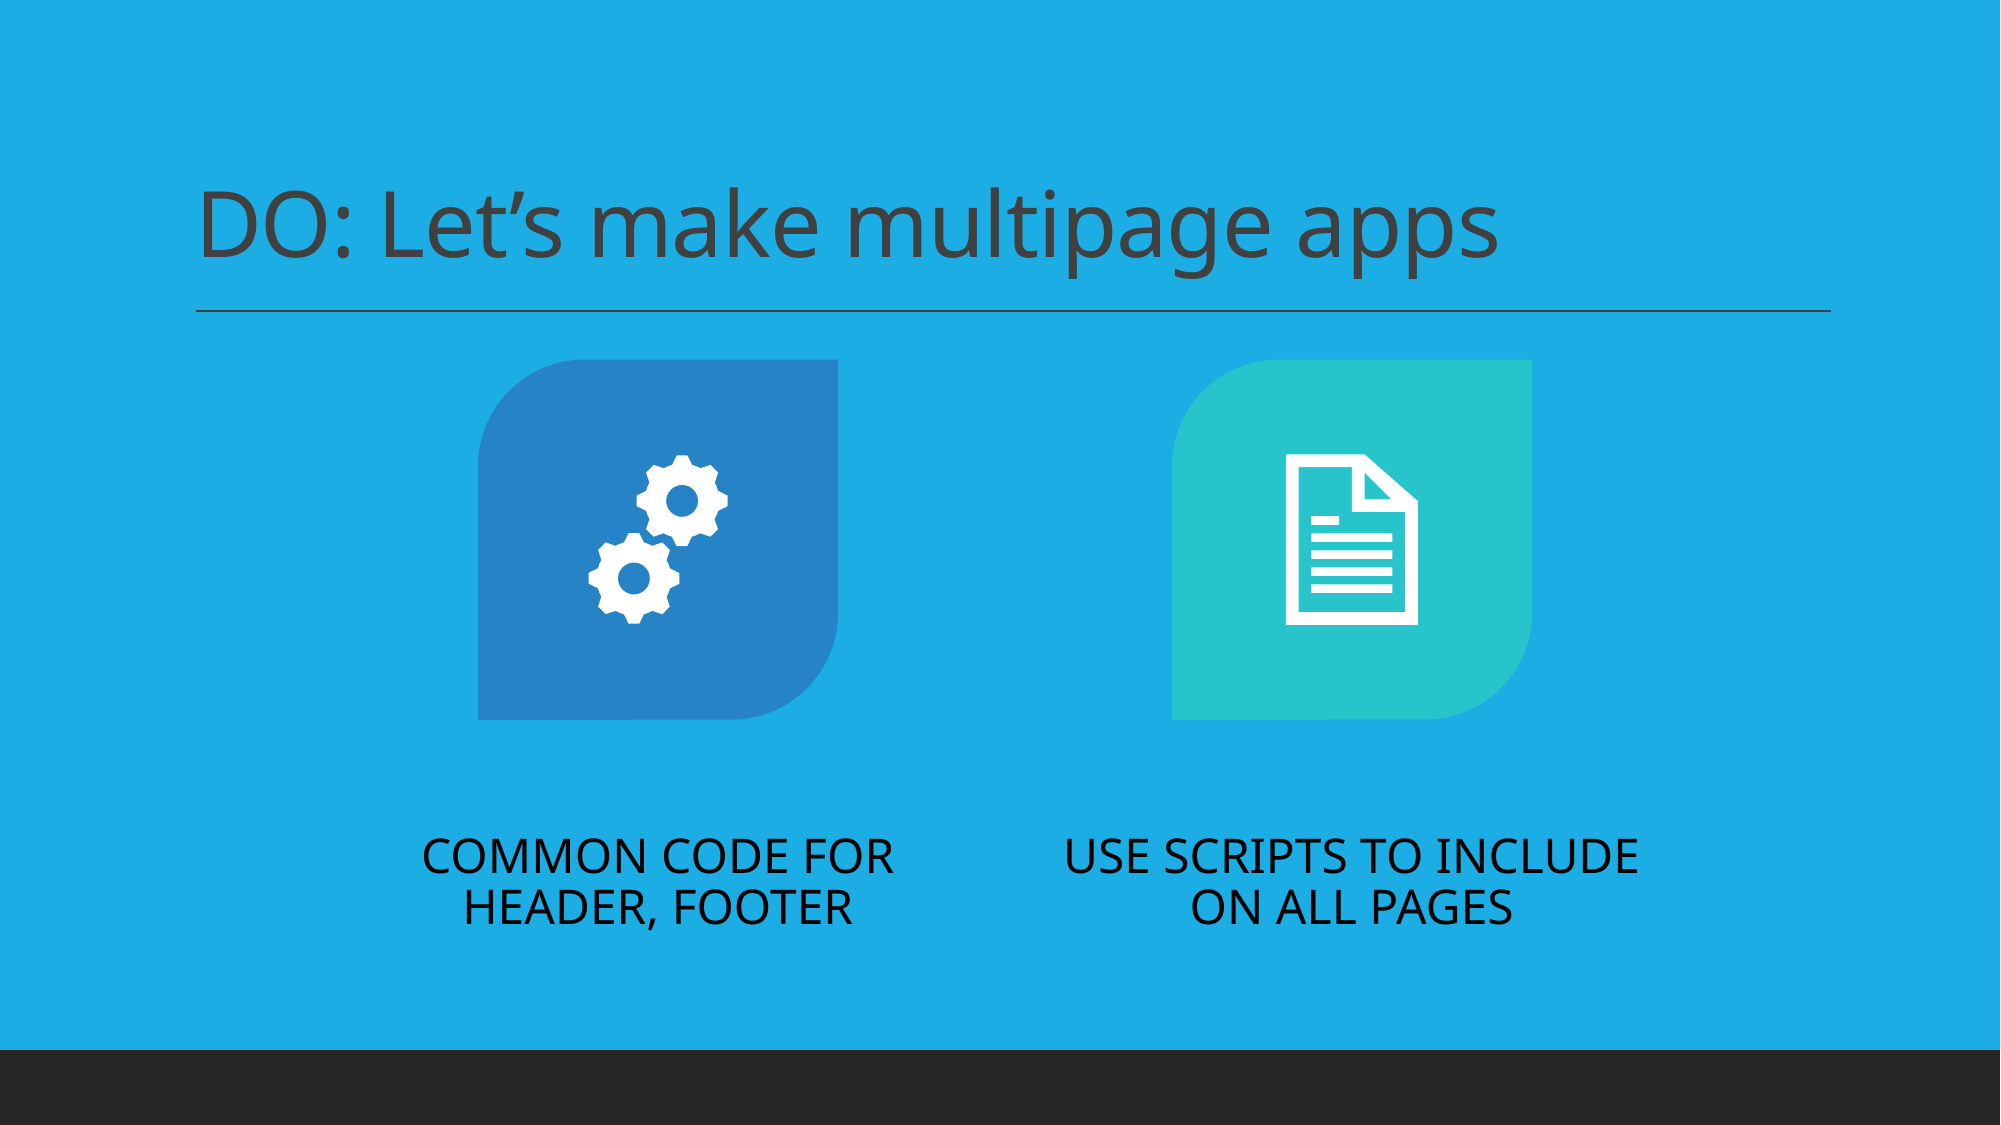

# DO: Let’s make multipage apps
Common code for header, footer
Use scripts to include on all pages